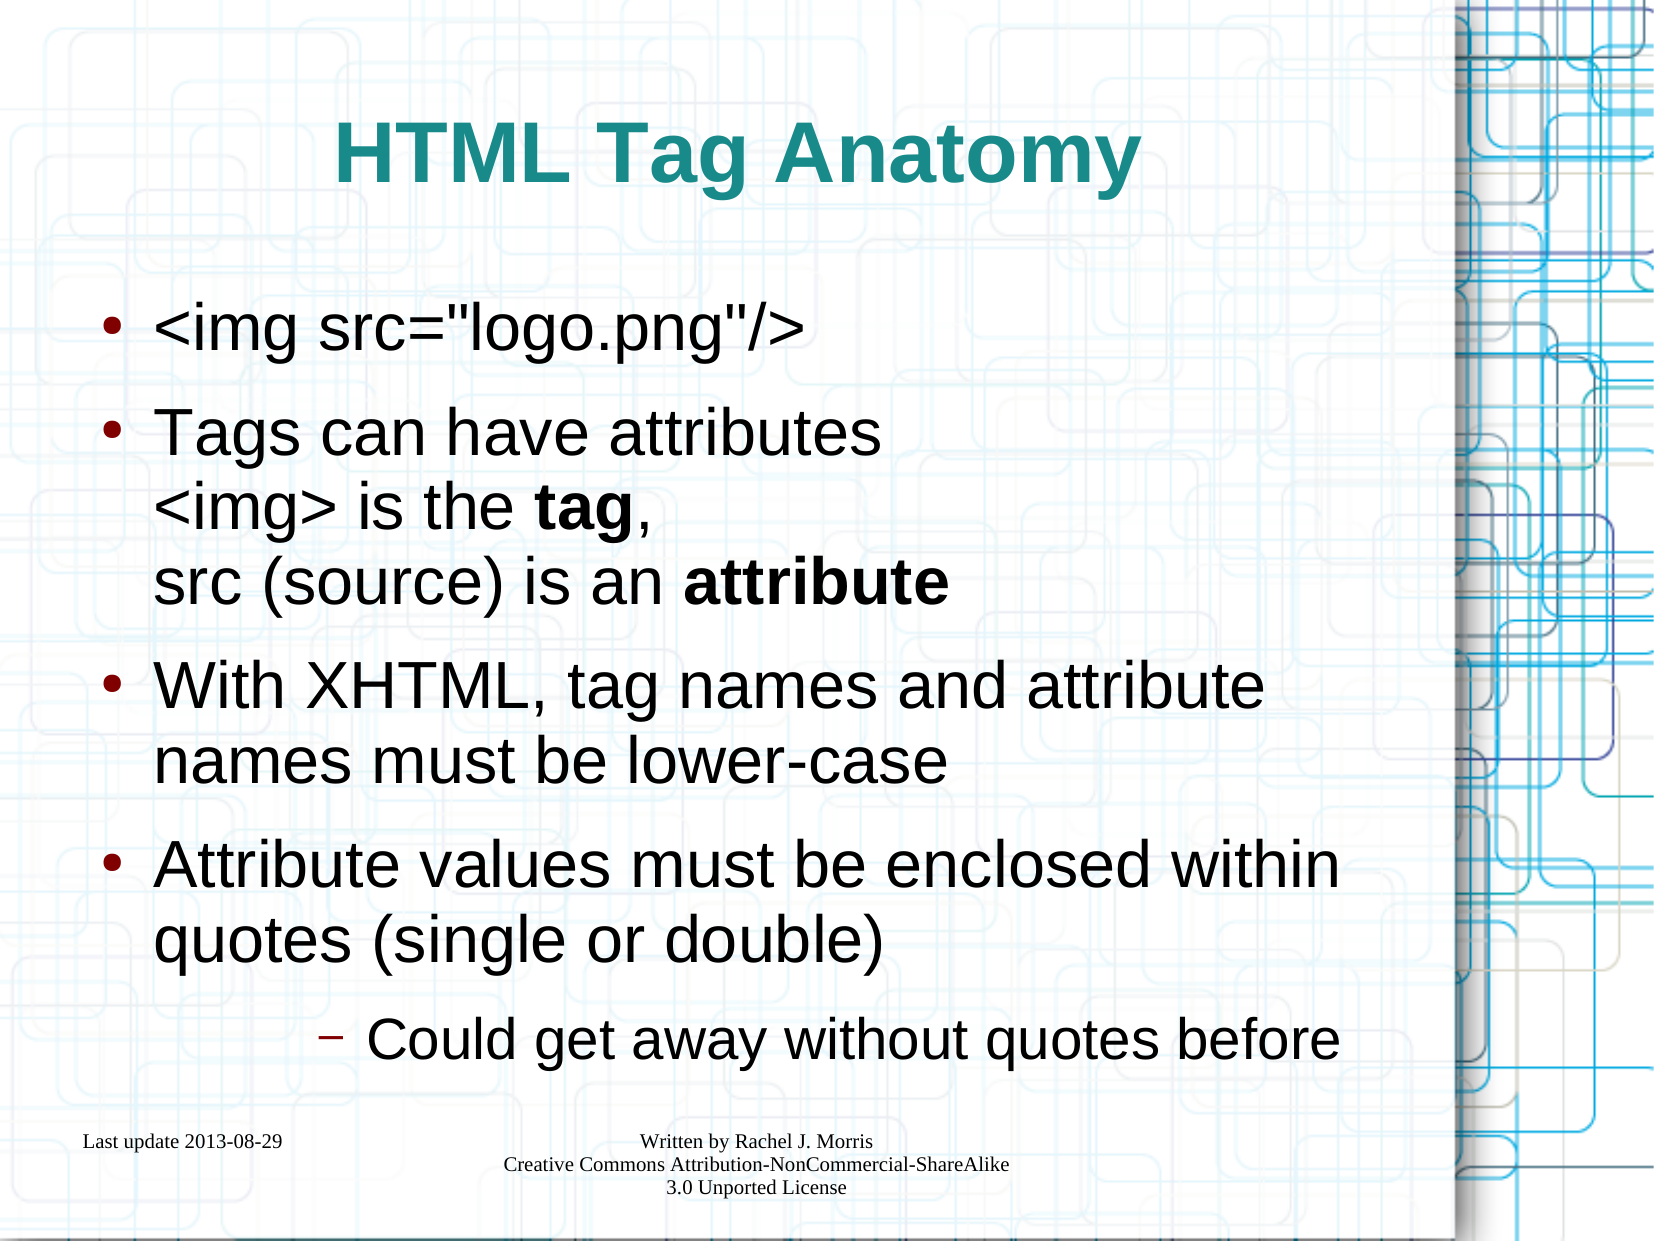

# HTML Tag Anatomy
<img src="logo.png"/>
Tags can have attributes
<img> is the tag,
src (source) is an attribute
With XHTML, tag names and attribute names must be lower-case
Attribute values must be enclosed within quotes (single or double)
Could get away without quotes before